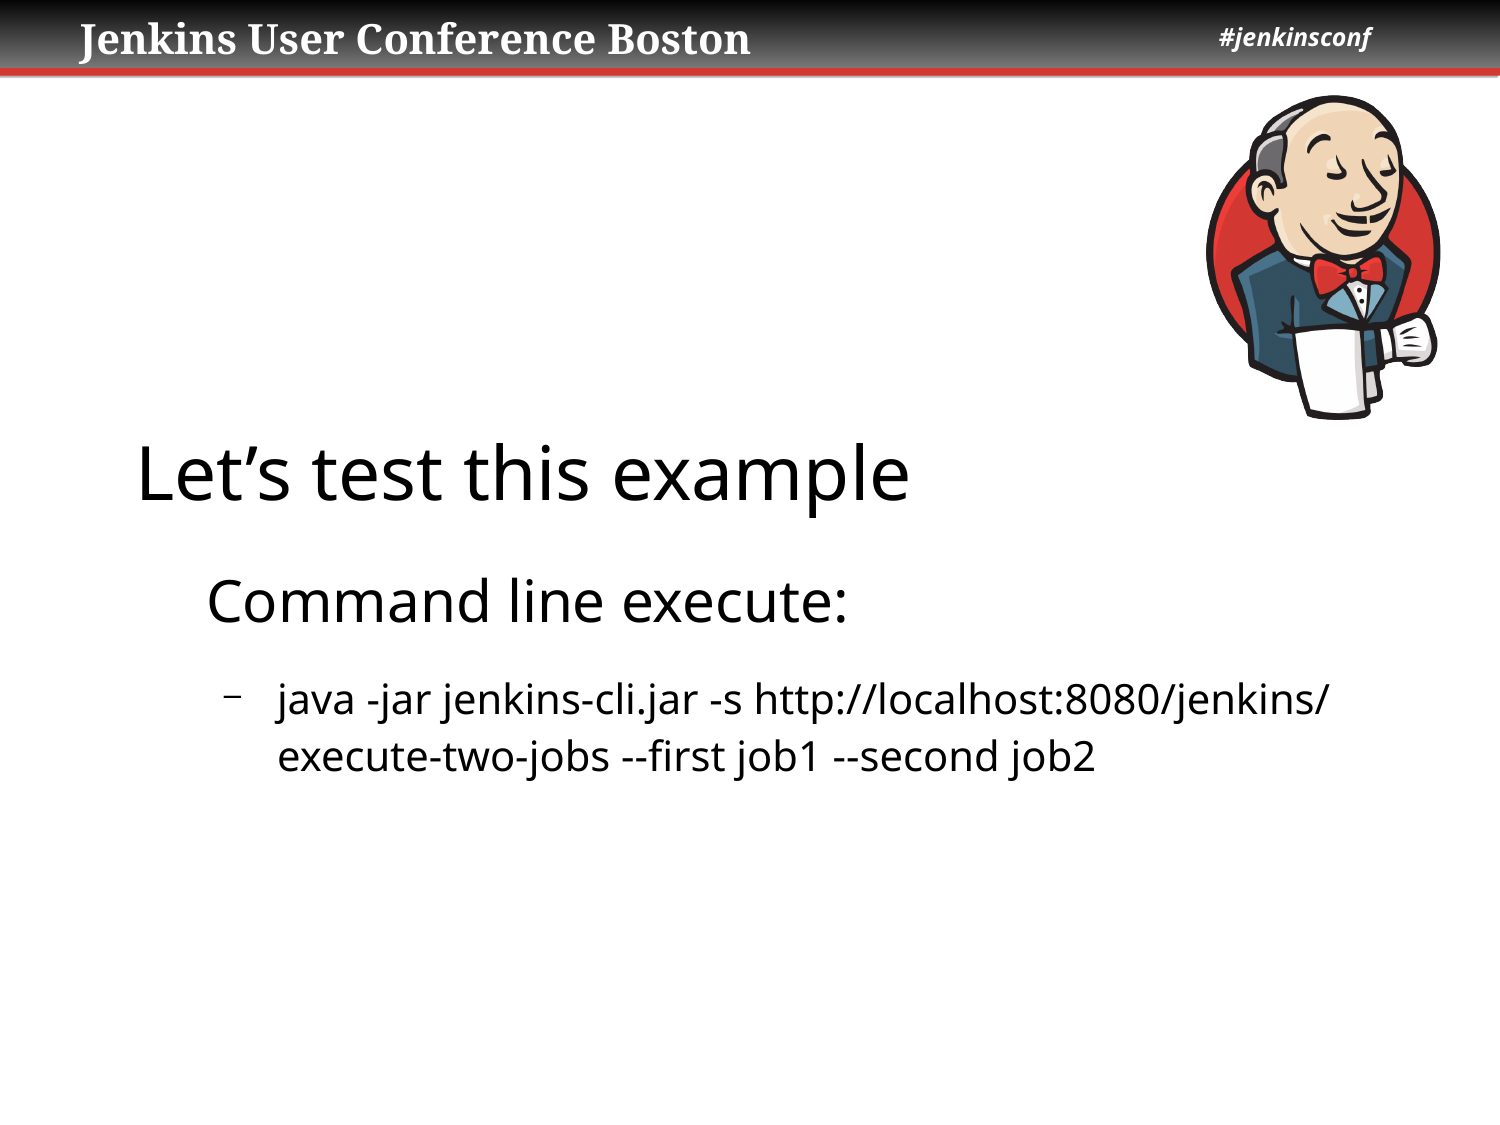

Command line execute:
java -jar jenkins-cli.jar -s http://localhost:8080/jenkins/ execute-two-jobs --first job1 --second job2
# Let’s test this example